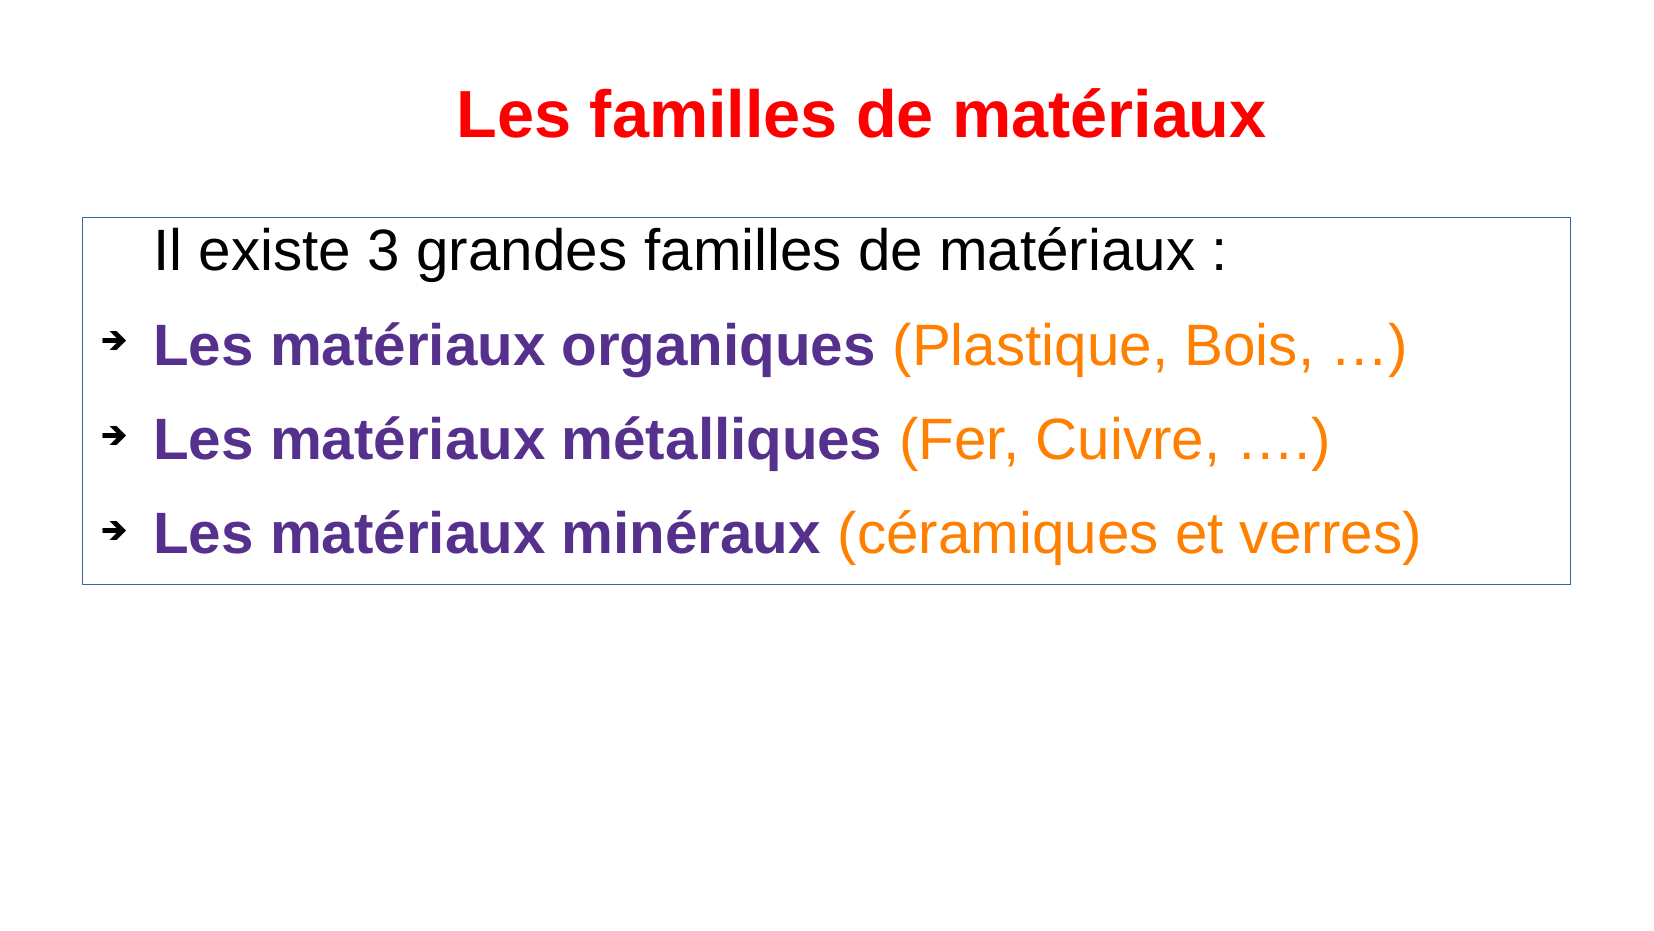

# Les familles de matériaux
Il existe 3 grandes familles de matériaux :
Les matériaux organiques (Plastique, Bois, …)
Les matériaux métalliques (Fer, Cuivre, ….)
Les matériaux minéraux (céramiques et verres)